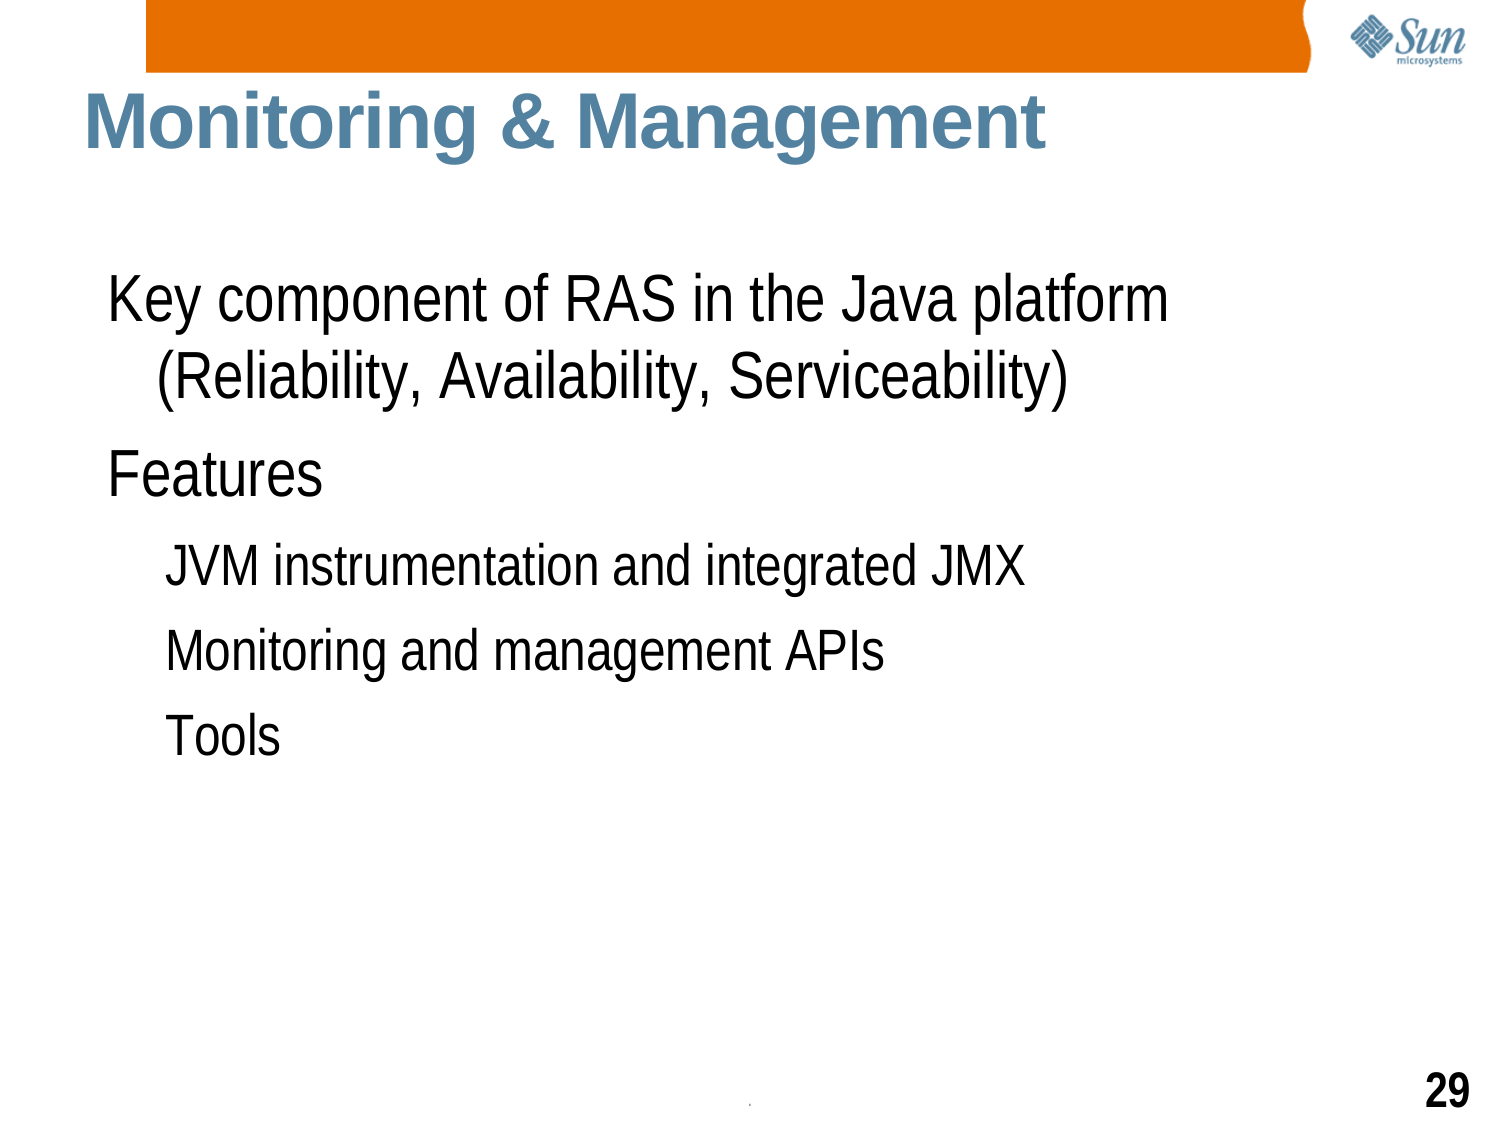

# Monitoring & Management
Key component of RAS in the Java platform (Reliability, Availability, Serviceability)
Features
JVM instrumentation and integrated JMX
Monitoring and management APIs
Tools